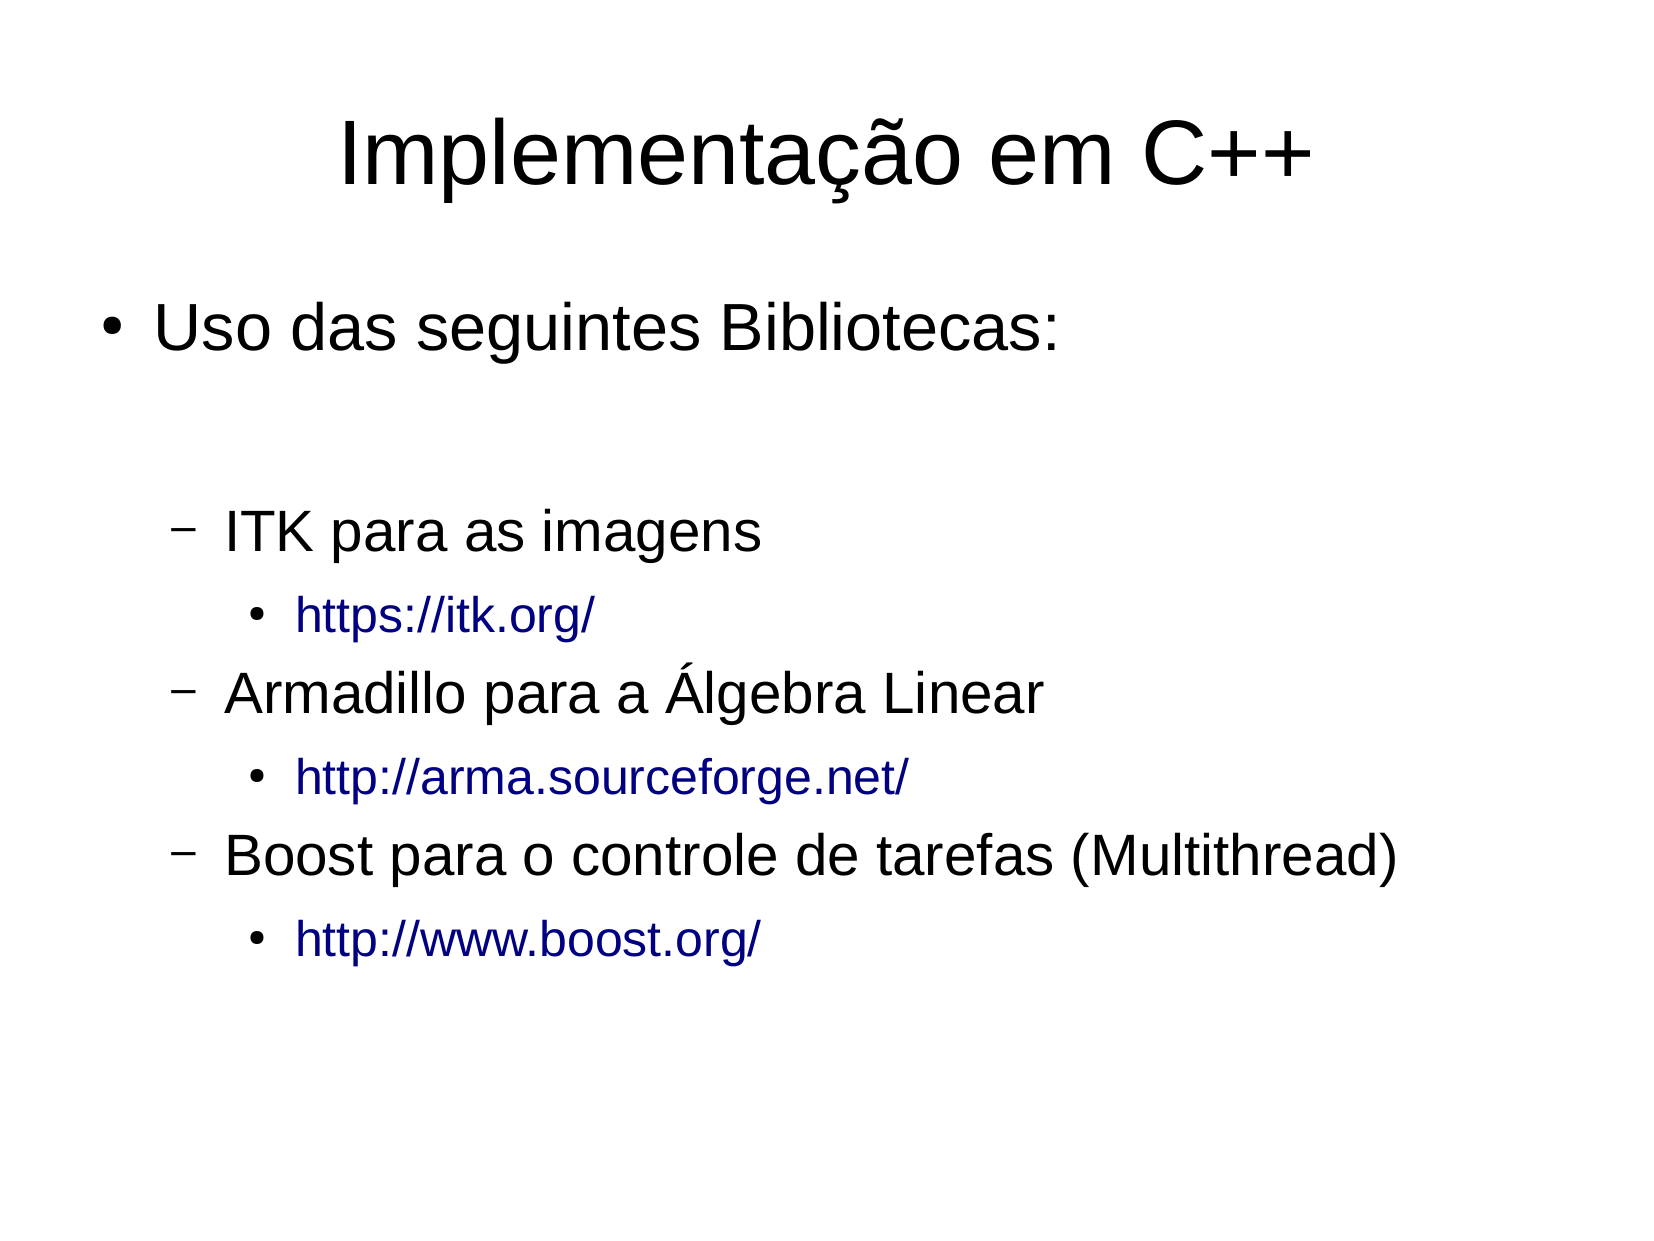

# Implementação em C++
Uso das seguintes Bibliotecas:
ITK para as imagens
https://itk.org/
Armadillo para a Álgebra Linear
http://arma.sourceforge.net/
Boost para o controle de tarefas (Multithread)
http://www.boost.org/